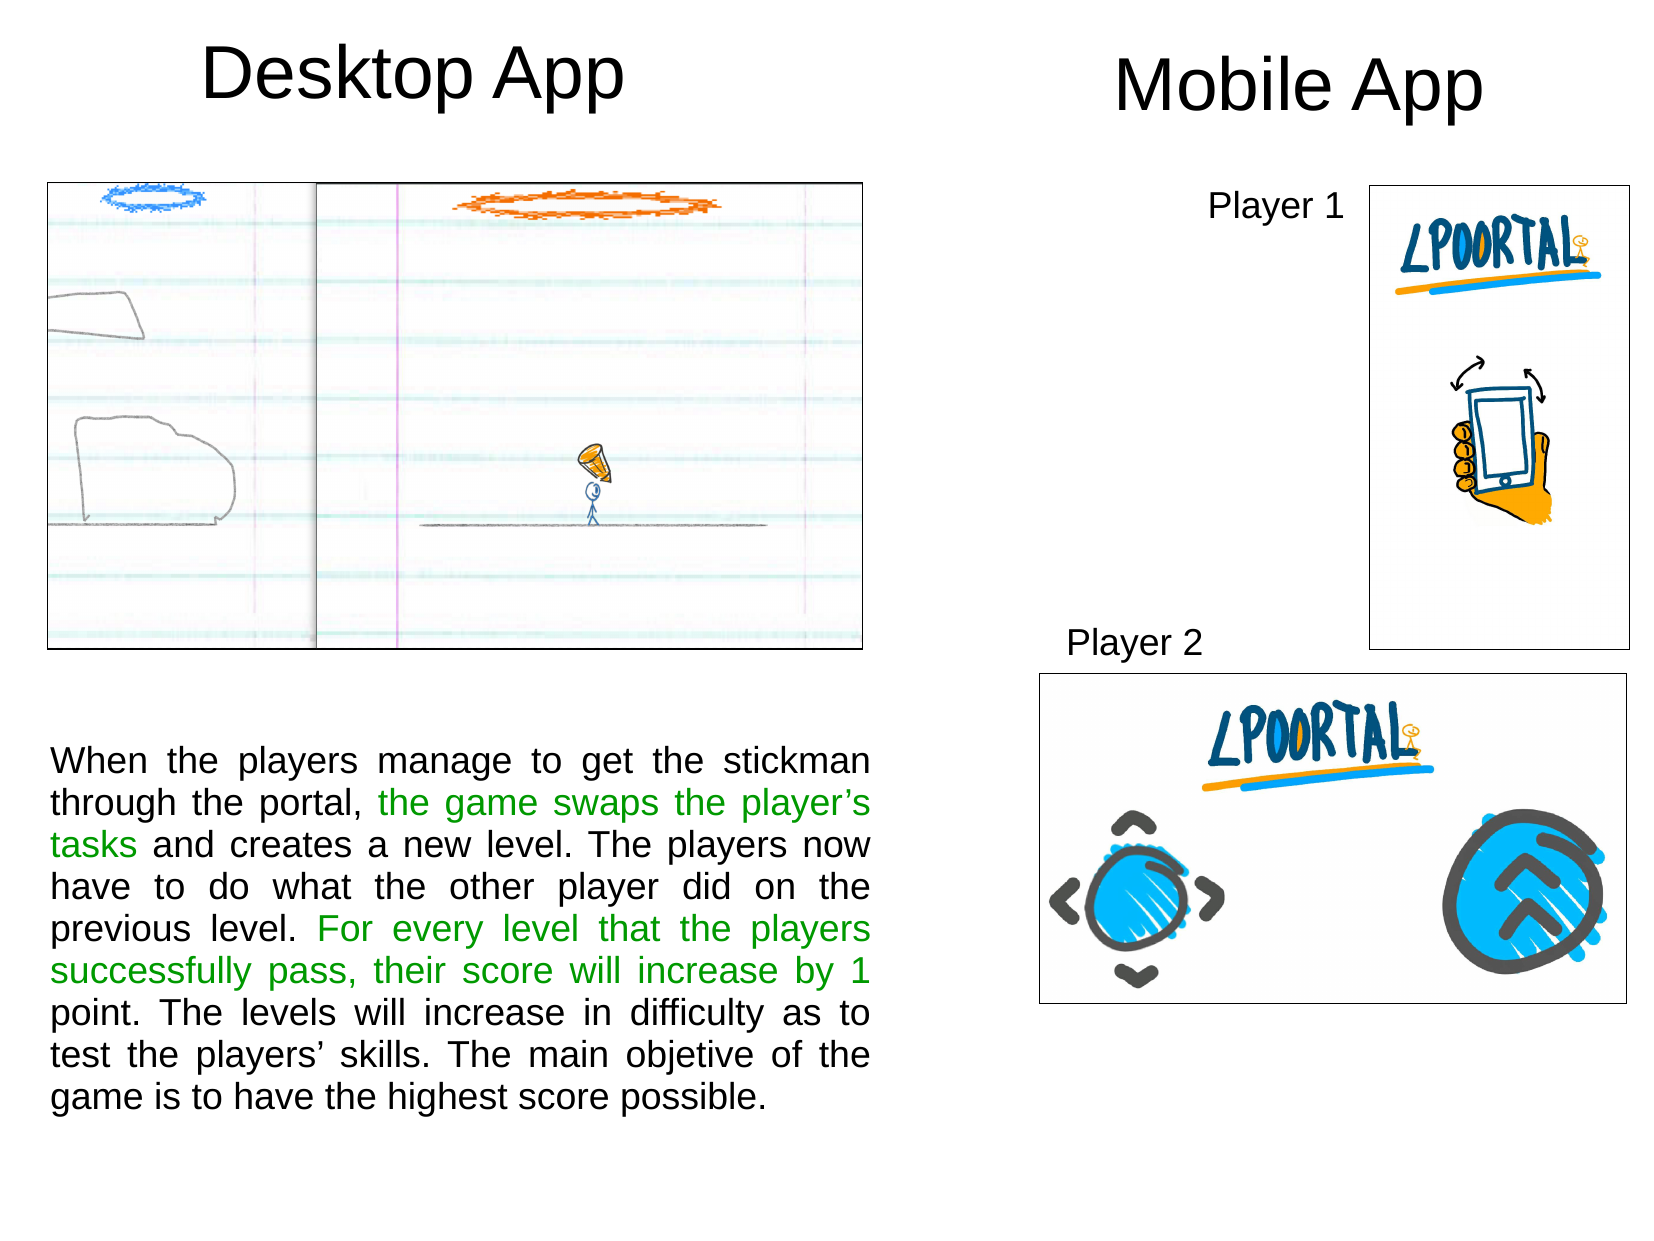

Desktop App
Mobile App
Player 1
Player 2
When the players manage to get the stickman through the portal, the game swaps the player’s tasks and creates a new level. The players now have to do what the other player did on the previous level. For every level that the players successfully pass, their score will increase by 1 point. The levels will increase in difficulty as to test the players’ skills. The main objetive of the game is to have the highest score possible.